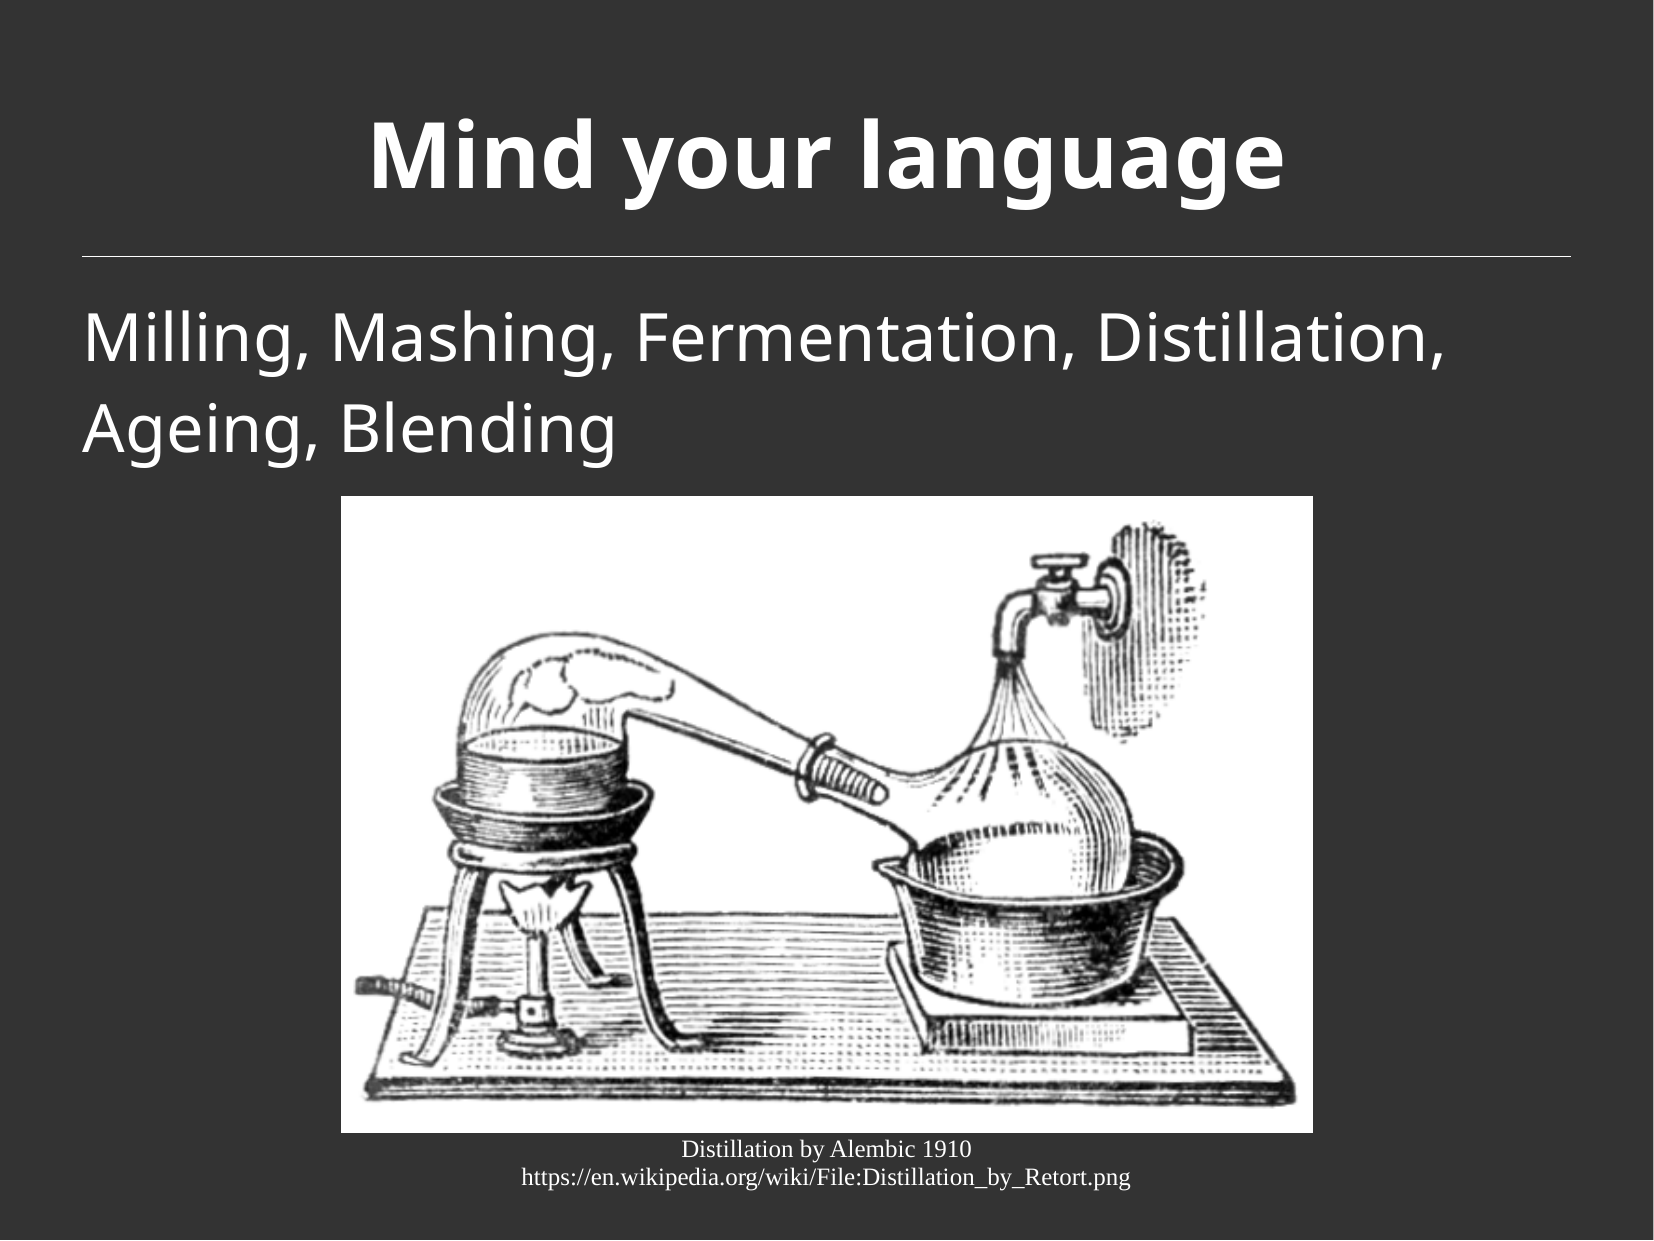

# Mind your language
Milling, Mashing, Fermentation, Distillation, Ageing, Blending
Distillation by Alembic 1910
https://en.wikipedia.org/wiki/File:Distillation_by_Retort.png